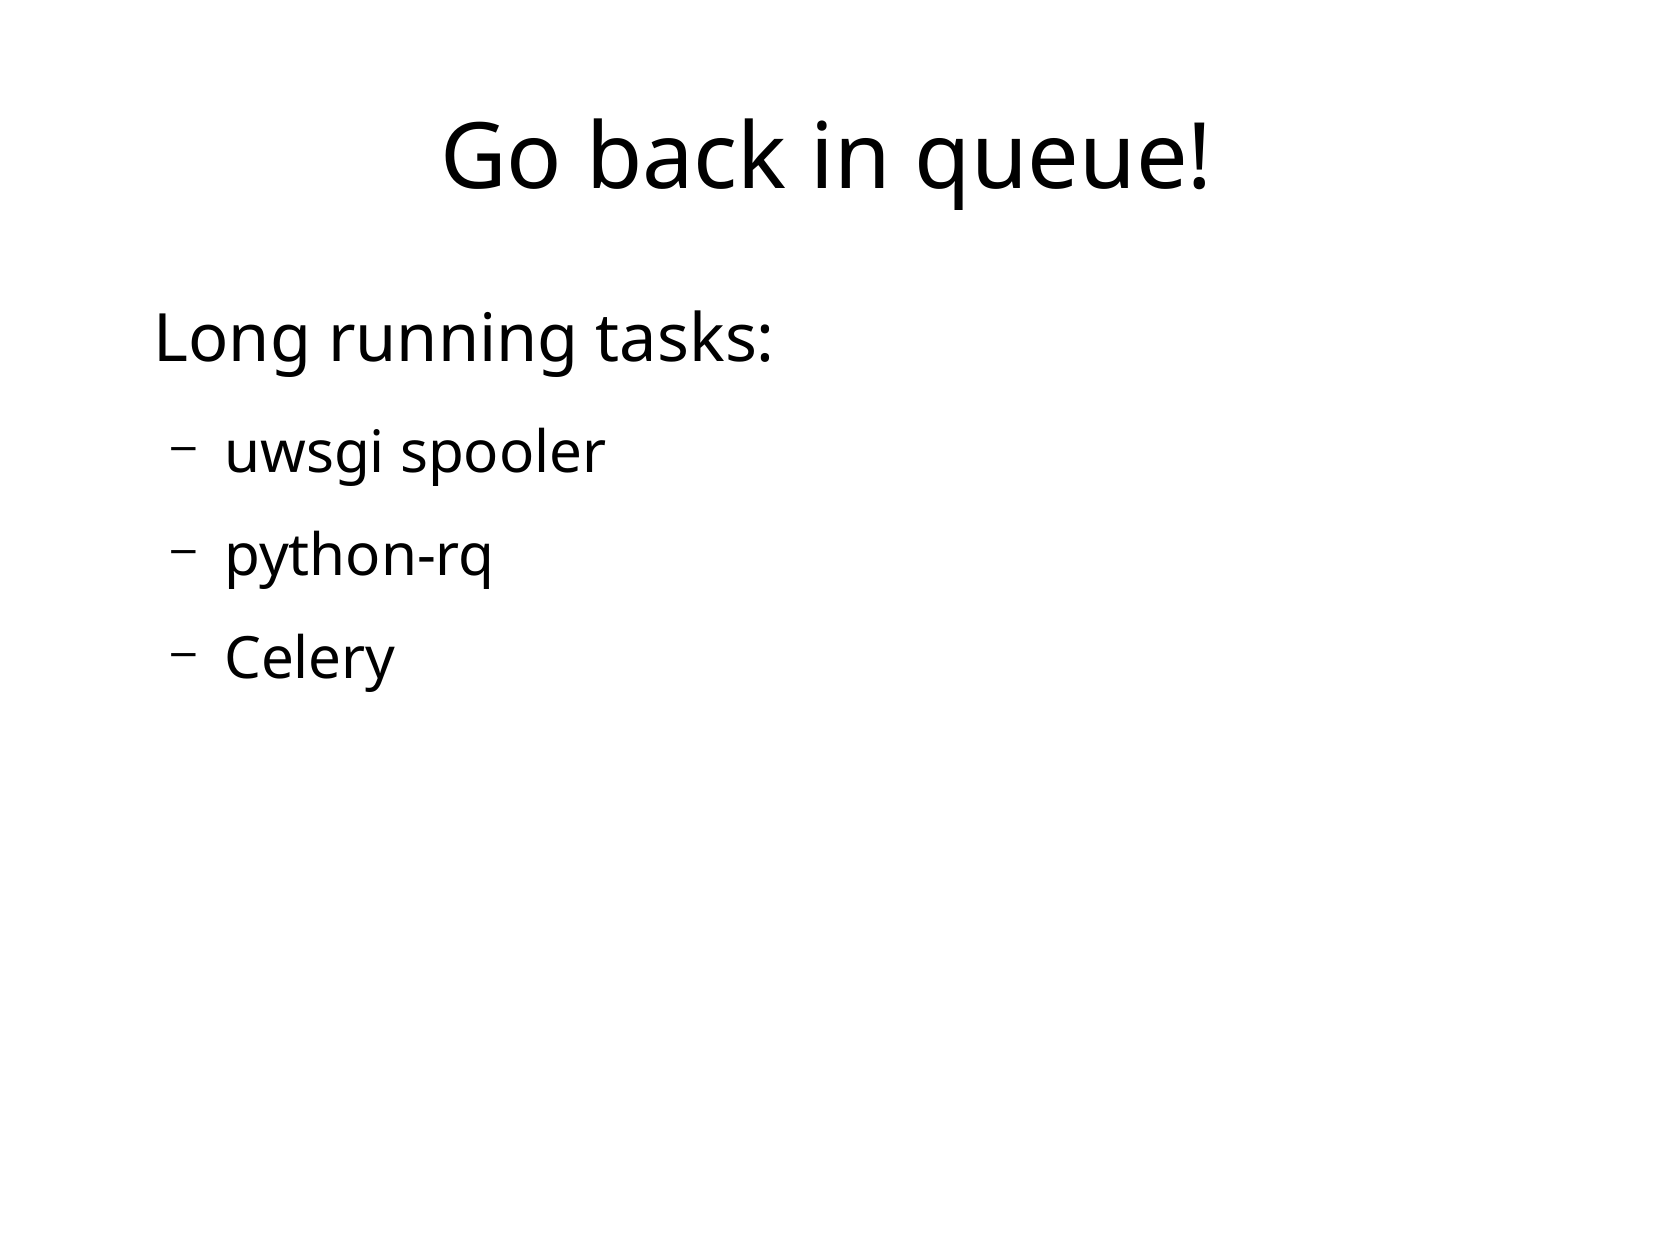

# Go back in queue!
Long running tasks:
uwsgi spooler
python-rq
Celery